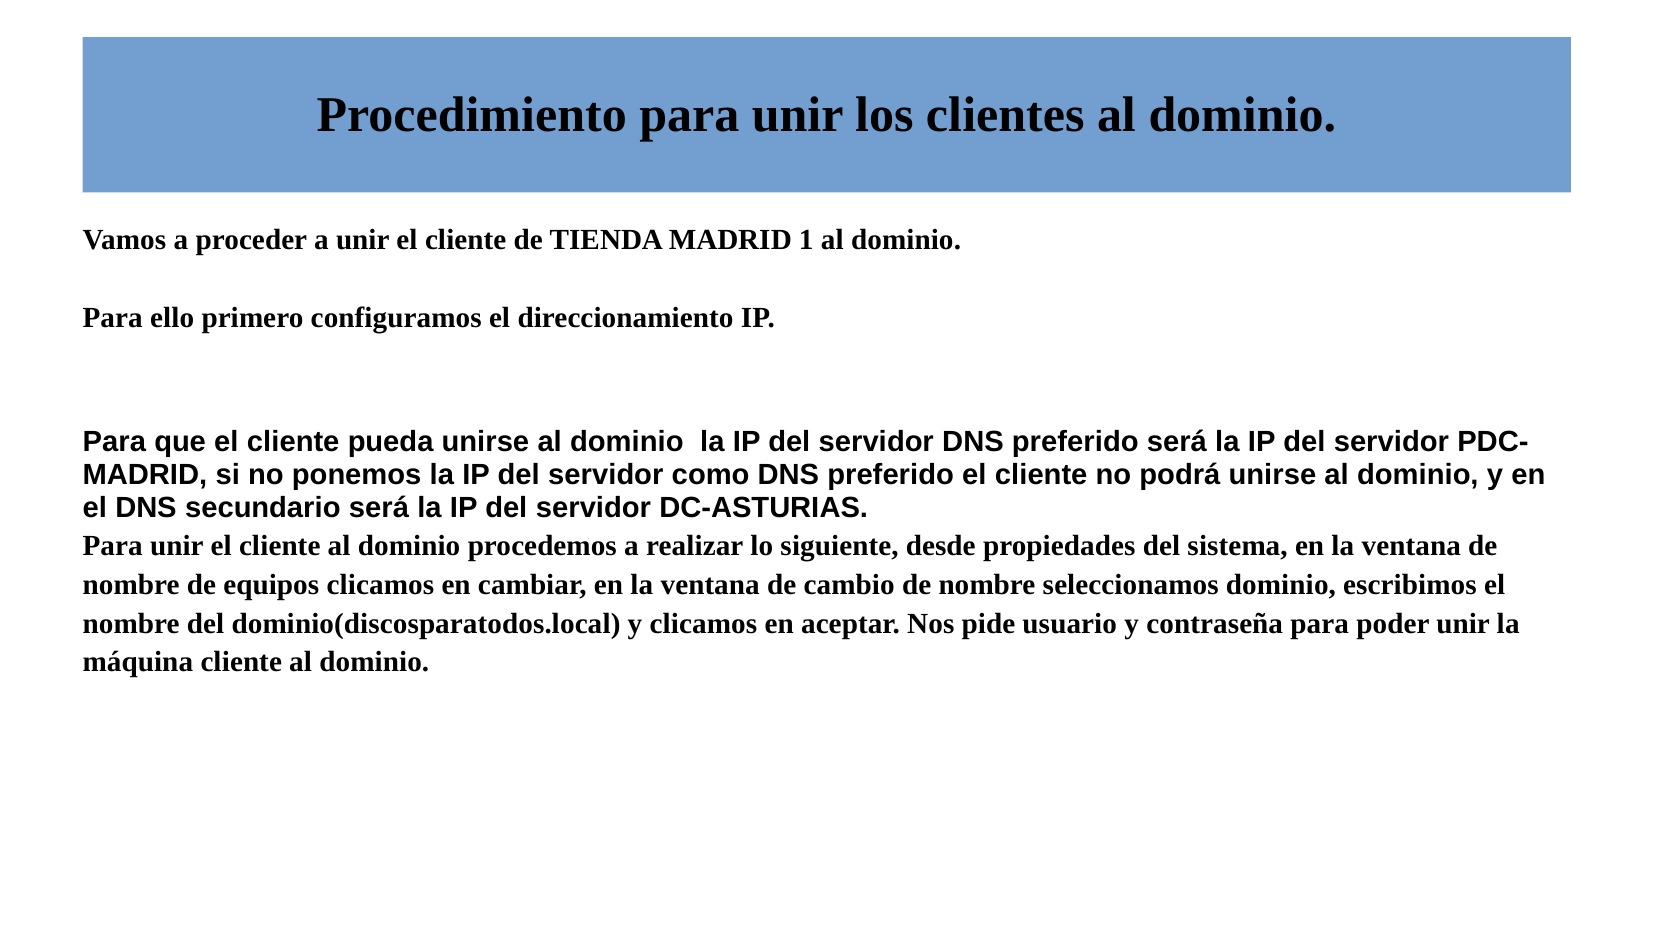

# Procedimiento para unir los clientes al dominio.
Vamos a proceder a unir el cliente de TIENDA MADRID 1 al dominio.
Para ello primero configuramos el direccionamiento IP.
Para que el cliente pueda unirse al dominio  la IP del servidor DNS preferido será la IP del servidor PDC-MADRID, si no ponemos la IP del servidor como DNS preferido el cliente no podrá unirse al dominio, y en el DNS secundario será la IP del servidor DC-ASTURIAS.
Para unir el cliente al dominio procedemos a realizar lo siguiente, desde propiedades del sistema, en la ventana de nombre de equipos clicamos en cambiar, en la ventana de cambio de nombre seleccionamos dominio, escribimos el nombre del dominio(discosparatodos.local) y clicamos en aceptar. Nos pide usuario y contraseña para poder unir la máquina cliente al dominio.